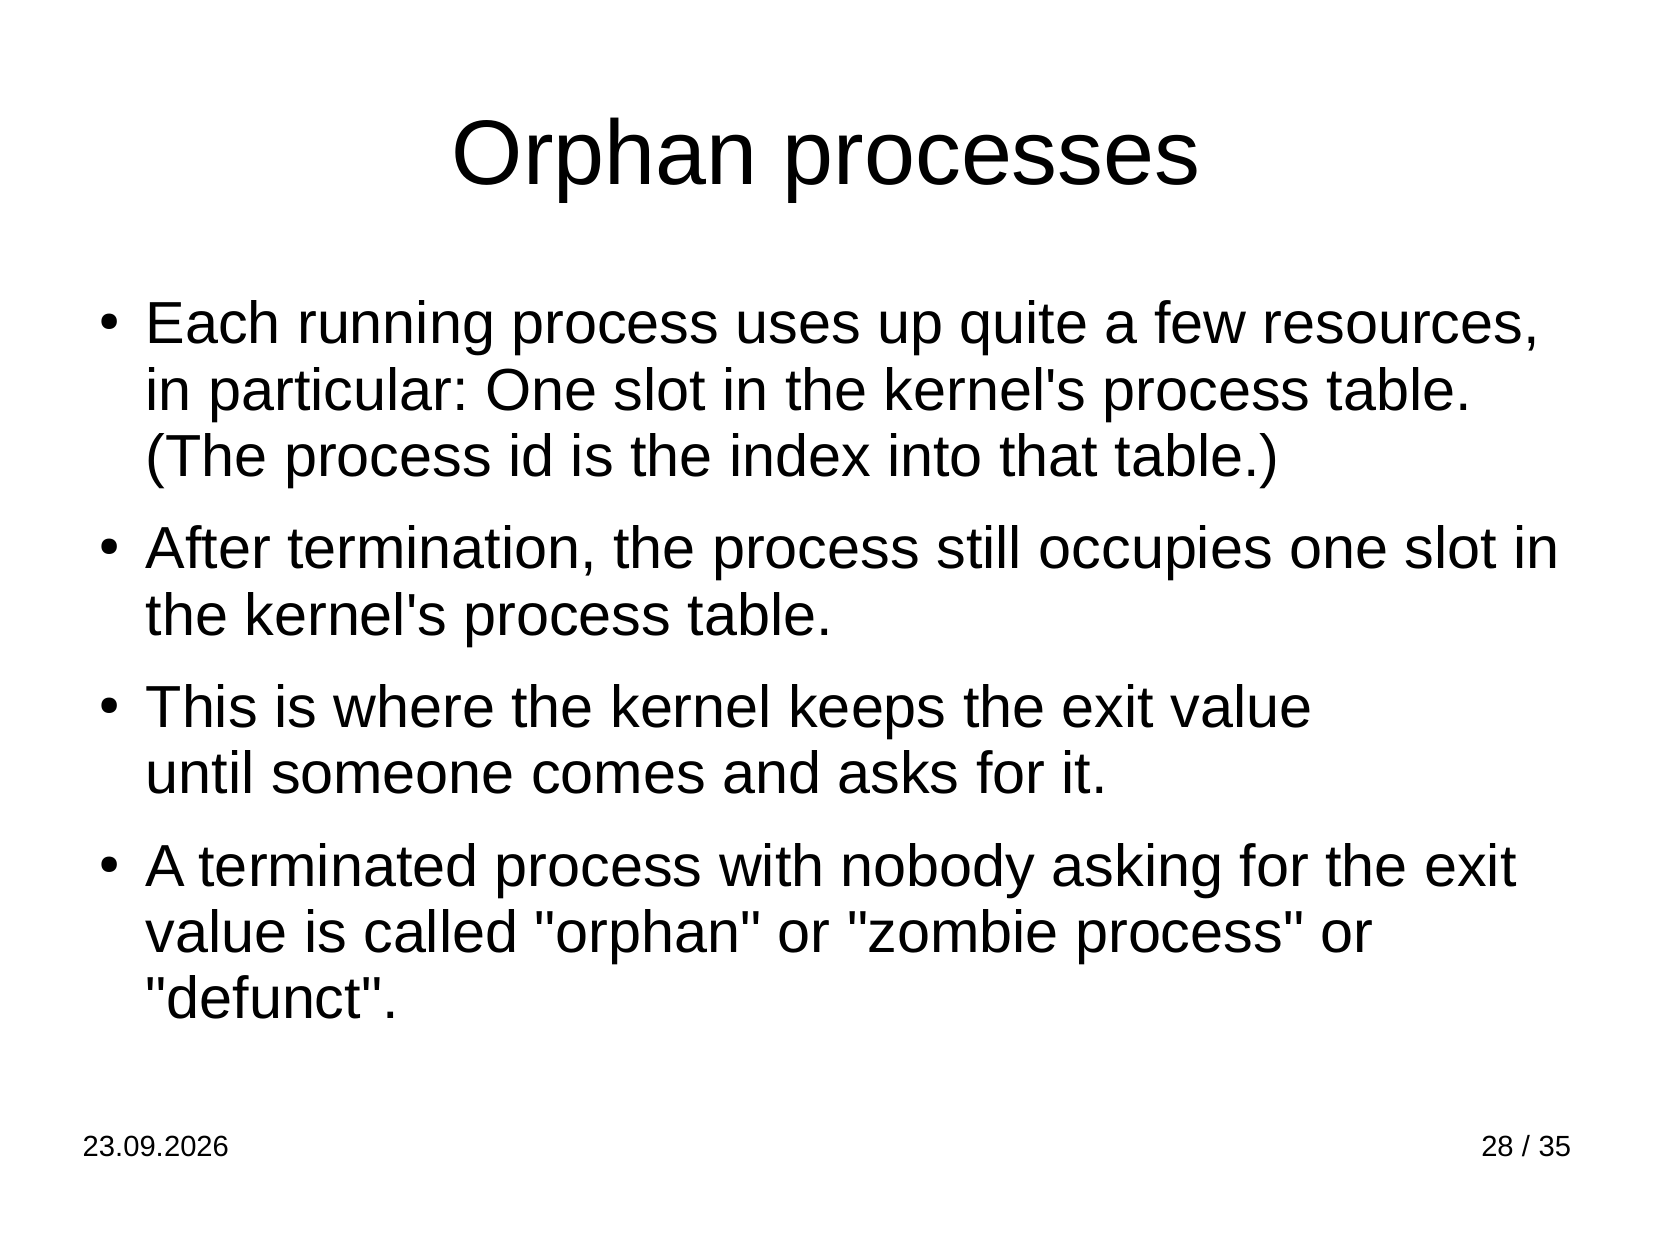

# Orphan processes
Each running process uses up quite a few resources,
in particular: One slot in the kernel's process table.
(The process id is the index into that table.)
After termination, the process still occupies one slot in the kernel's process table.
This is where the kernel keeps the exit value
until someone comes and asks for it.
A terminated process with nobody asking for the exit value is called "orphan" or "zombie process" or "defunct".